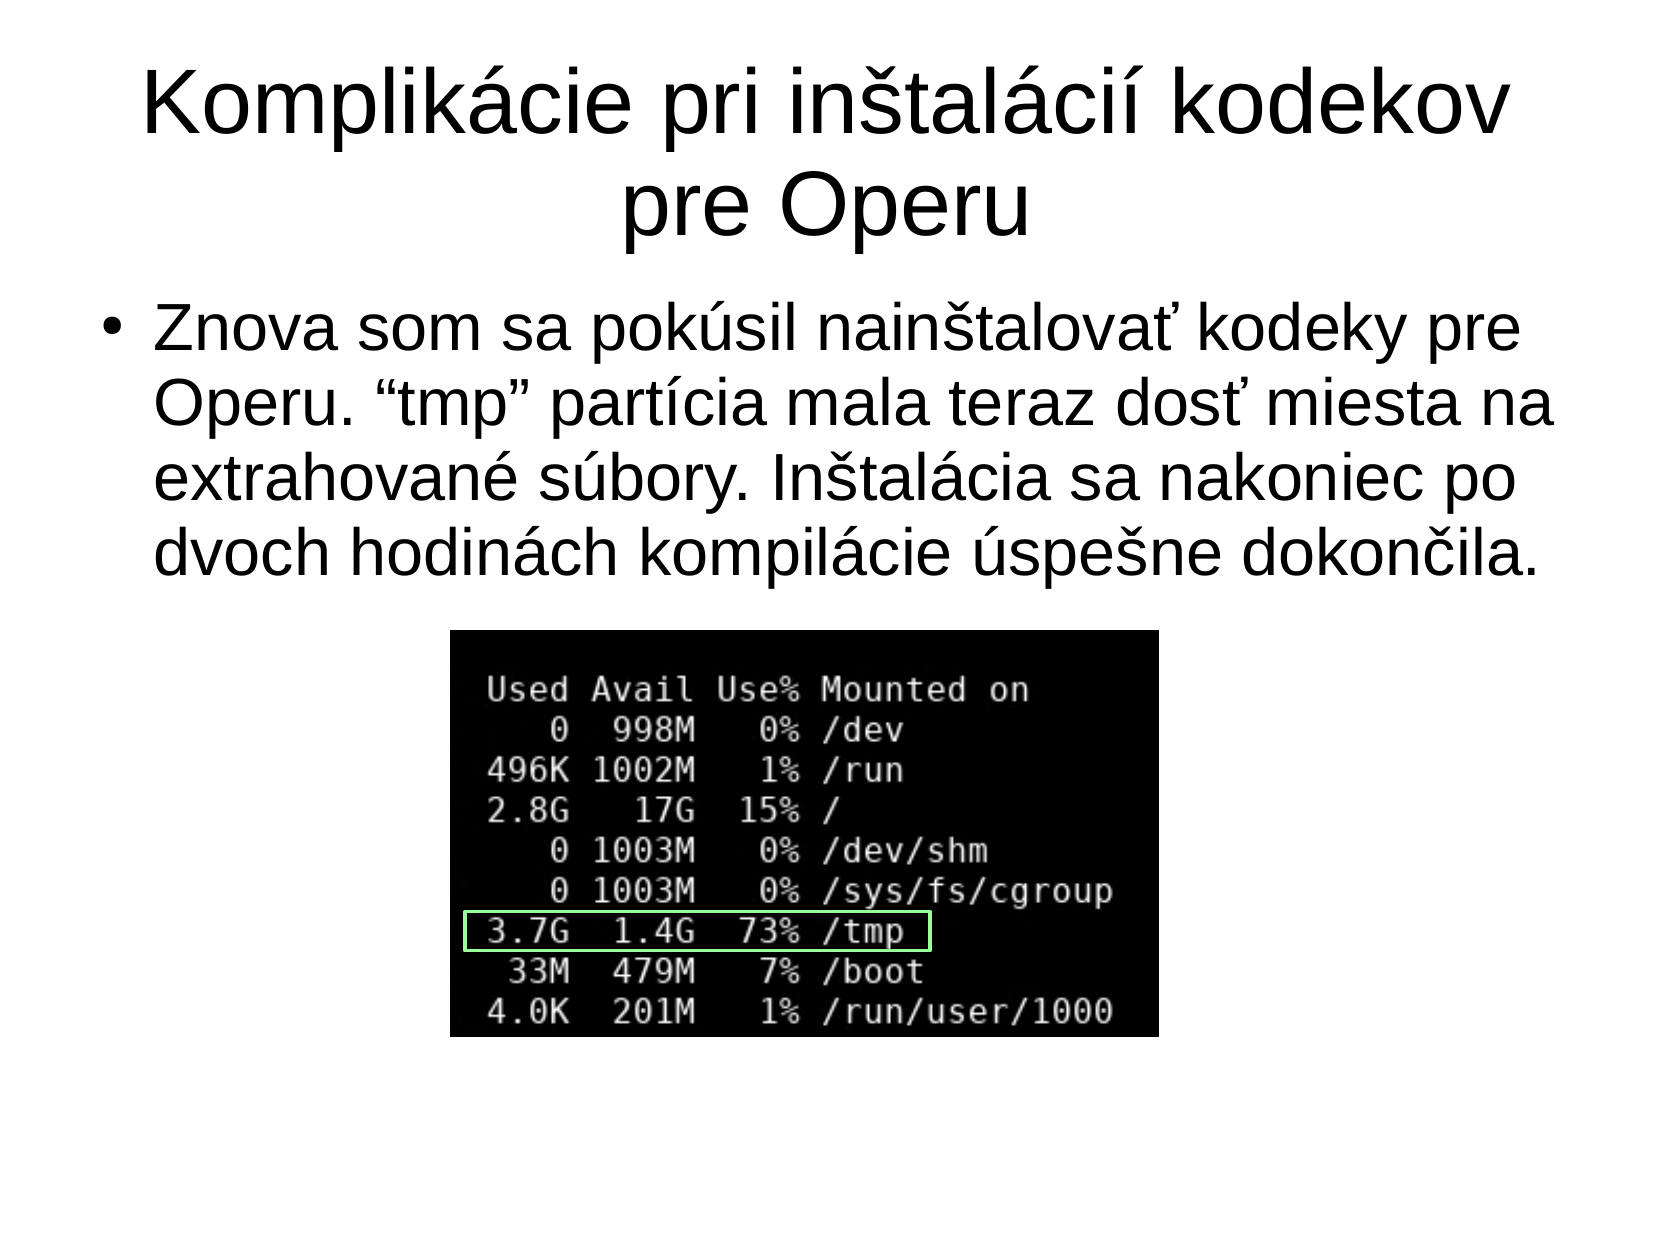

# Komplikácie pri inštalácií kodekov pre Operu
Znova som sa pokúsil nainštalovať kodeky pre Operu. “tmp” partícia mala teraz dosť miesta na extrahované súbory. Inštalácia sa nakoniec po dvoch hodinách kompilácie úspešne dokončila.